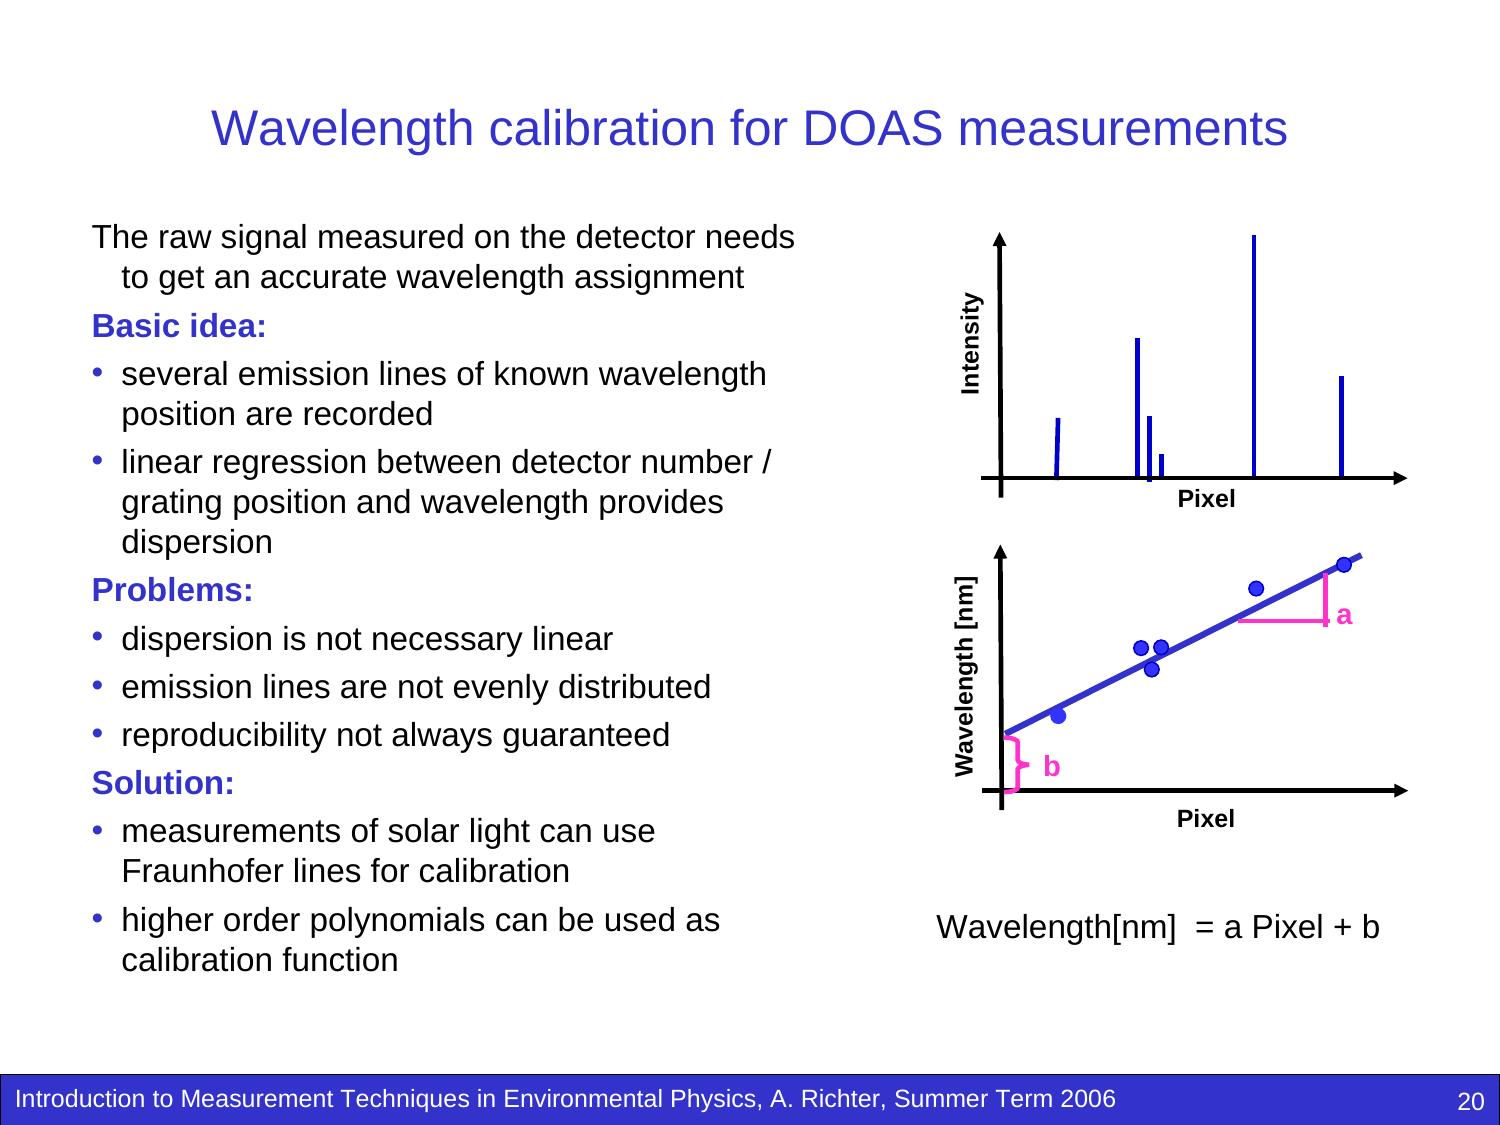

Wavelength calibration for DOAS measurements
The raw signal measured on the detector needs to get an accurate wavelength assignment
Basic idea:
several emission lines of known wavelength position are recorded
linear regression between detector number / grating position and wavelength provides dispersion
Problems:
dispersion is not necessary linear
emission lines are not evenly distributed
reproducibility not always guaranteed
Solution:
measurements of solar light can use Fraunhofer lines for calibration
higher order polynomials can be used as calibration function
Intensity
Pixel
a
Wavelength [nm]
b
Pixel
Wavelength[nm] = a Pixel + b
20